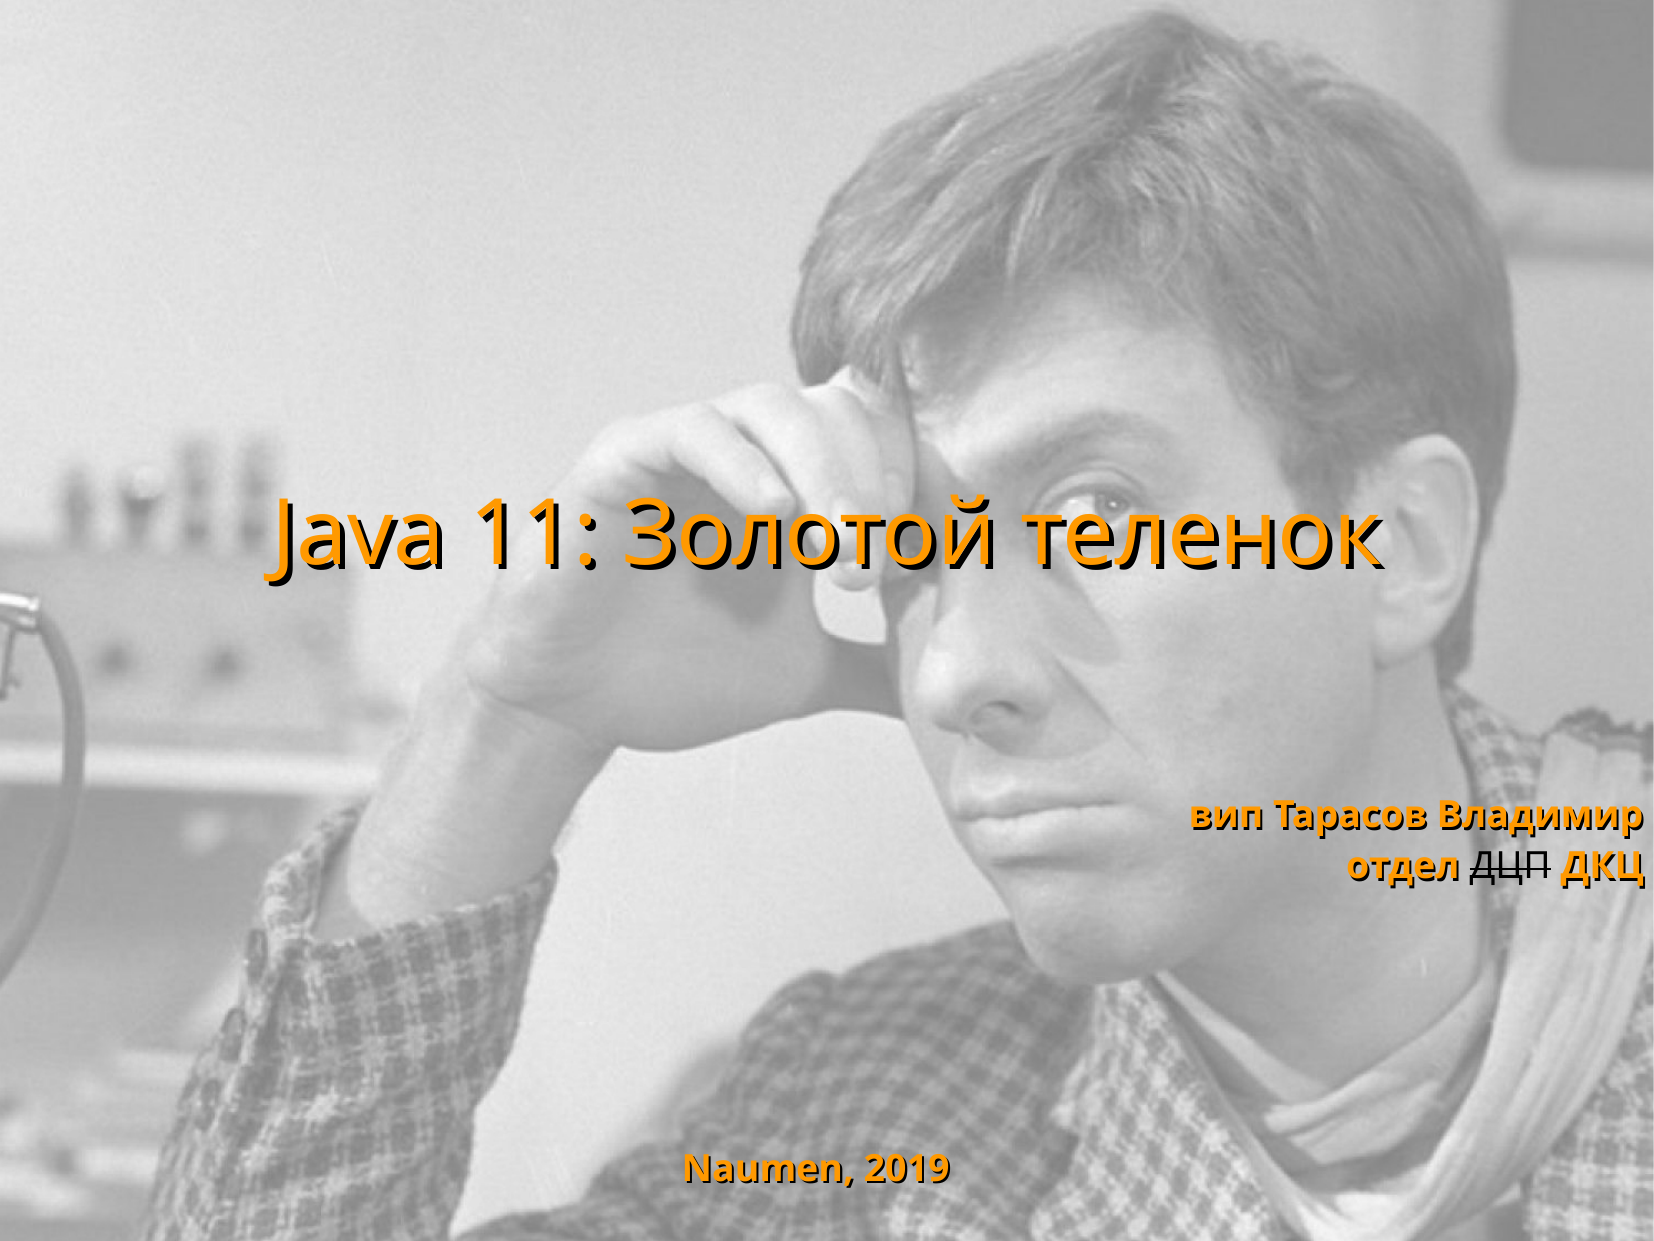

# Java 11: Золотой теленок
вип Тарасов Владимир
отдел ДЦП ДКЦ
Naumen, 2019